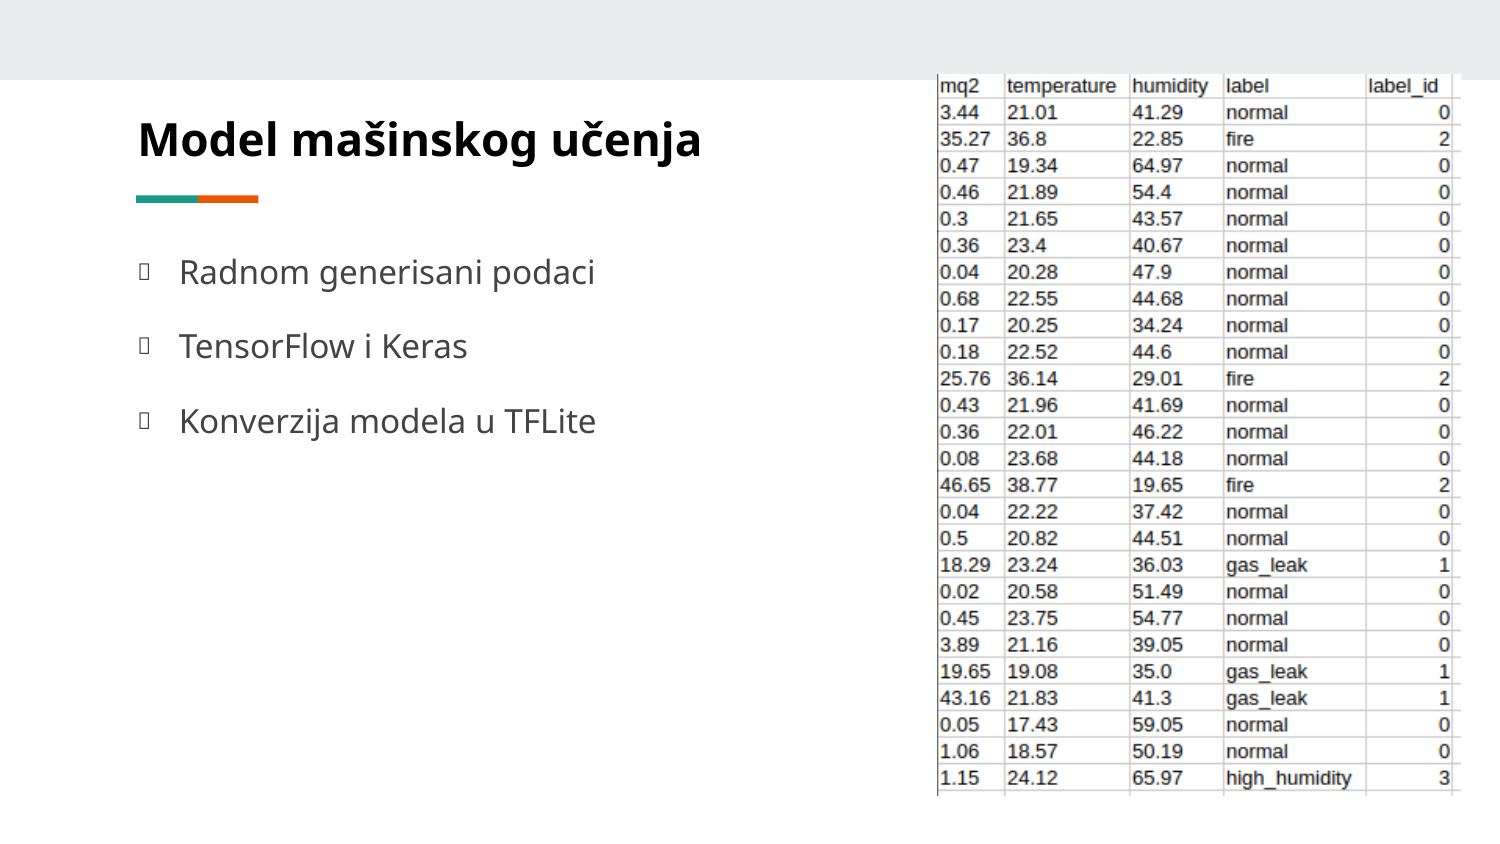

# Model mašinskog učenja
Radnom generisani podaci
TensorFlow i Keras
Konverzija modela u TFLite